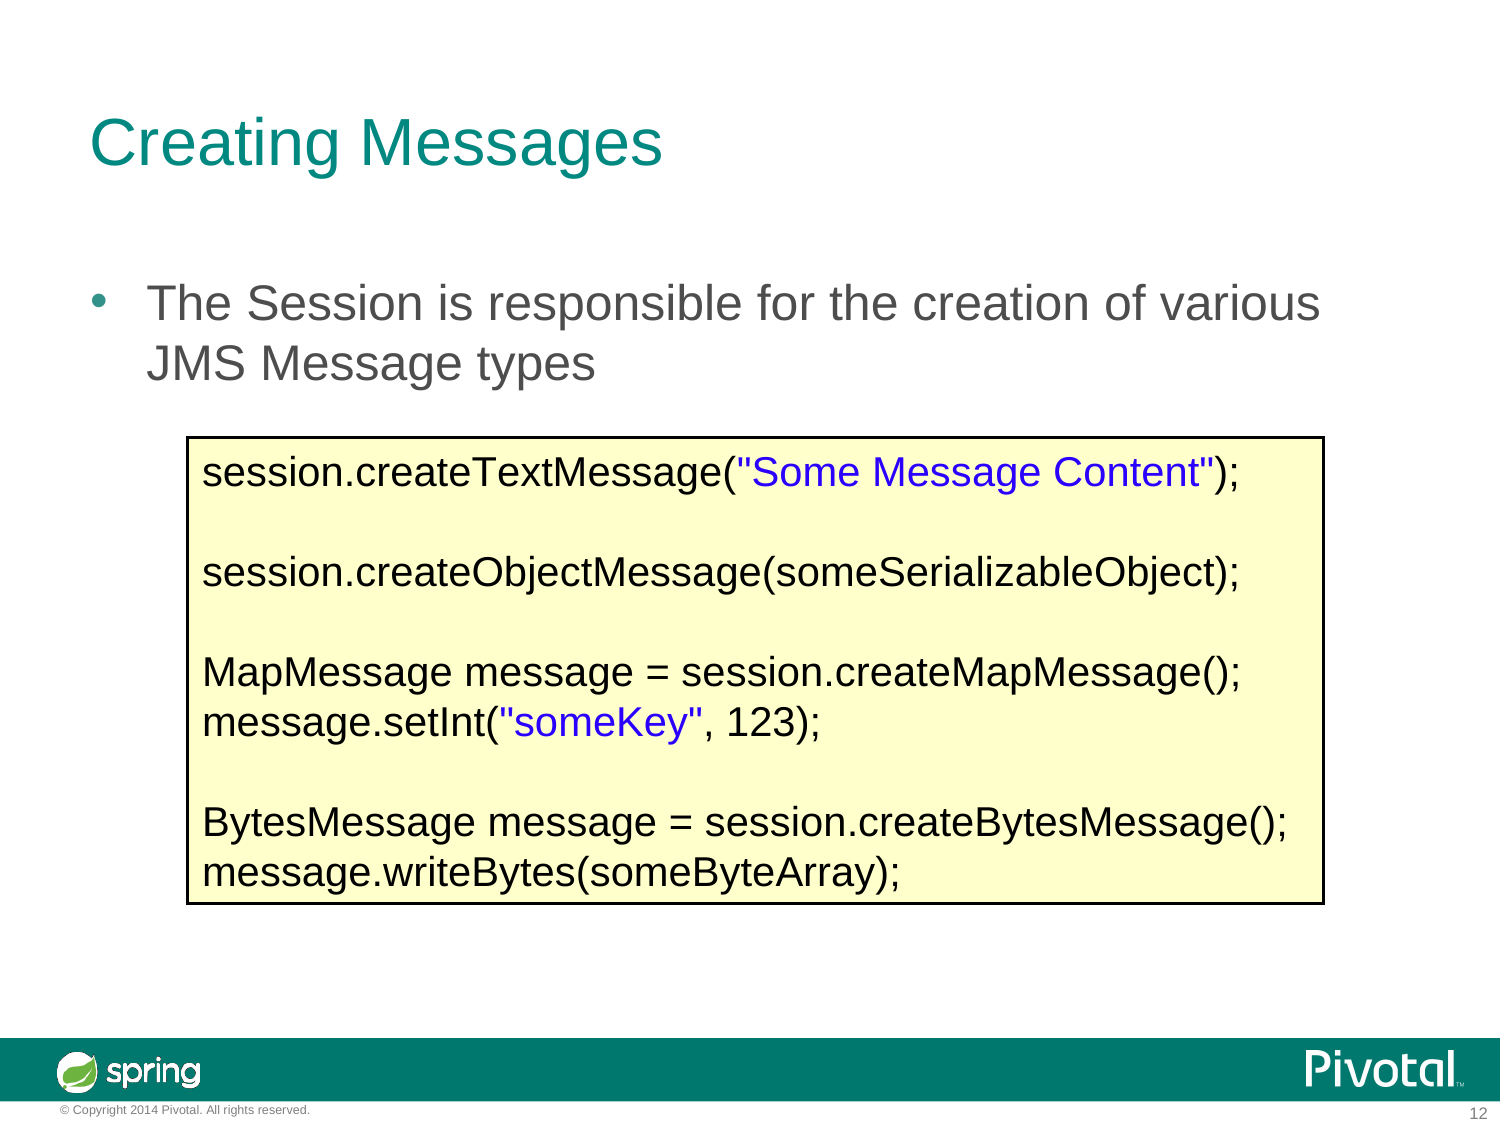

# Creating Messages
The Session is responsible for the creation of various JMS Message types
session.createTextMessage("Some Message Content");
session.createObjectMessage(someSerializableObject);
MapMessage message = session.createMapMessage();
message.setInt("someKey", 123);
BytesMessage message = session.createBytesMessage();
message.writeBytes(someByteArray);